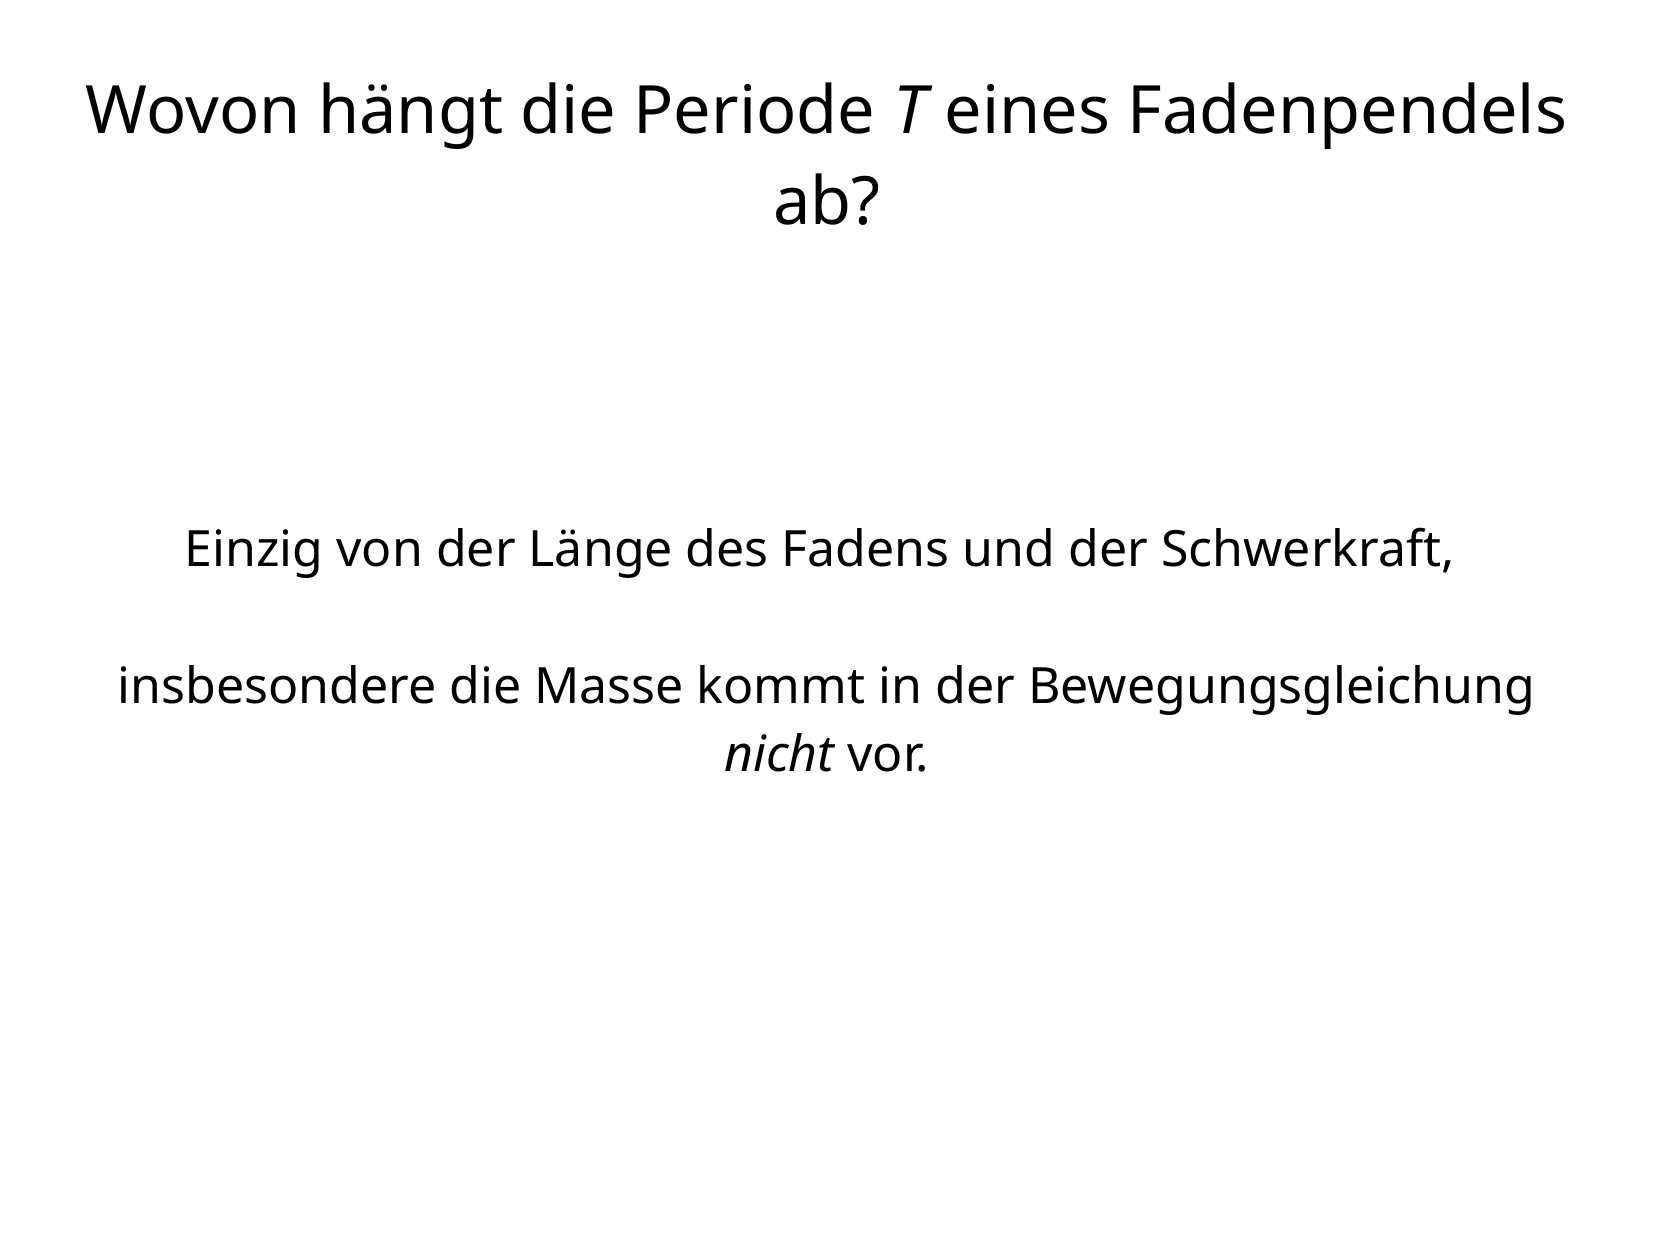

# Wovon hängt die Periode T eines Fadenpendels ab?
Einzig von der Länge des Fadens und der Schwerkraft,
insbesondere die Masse kommt in der Bewegungsgleichung nicht vor.